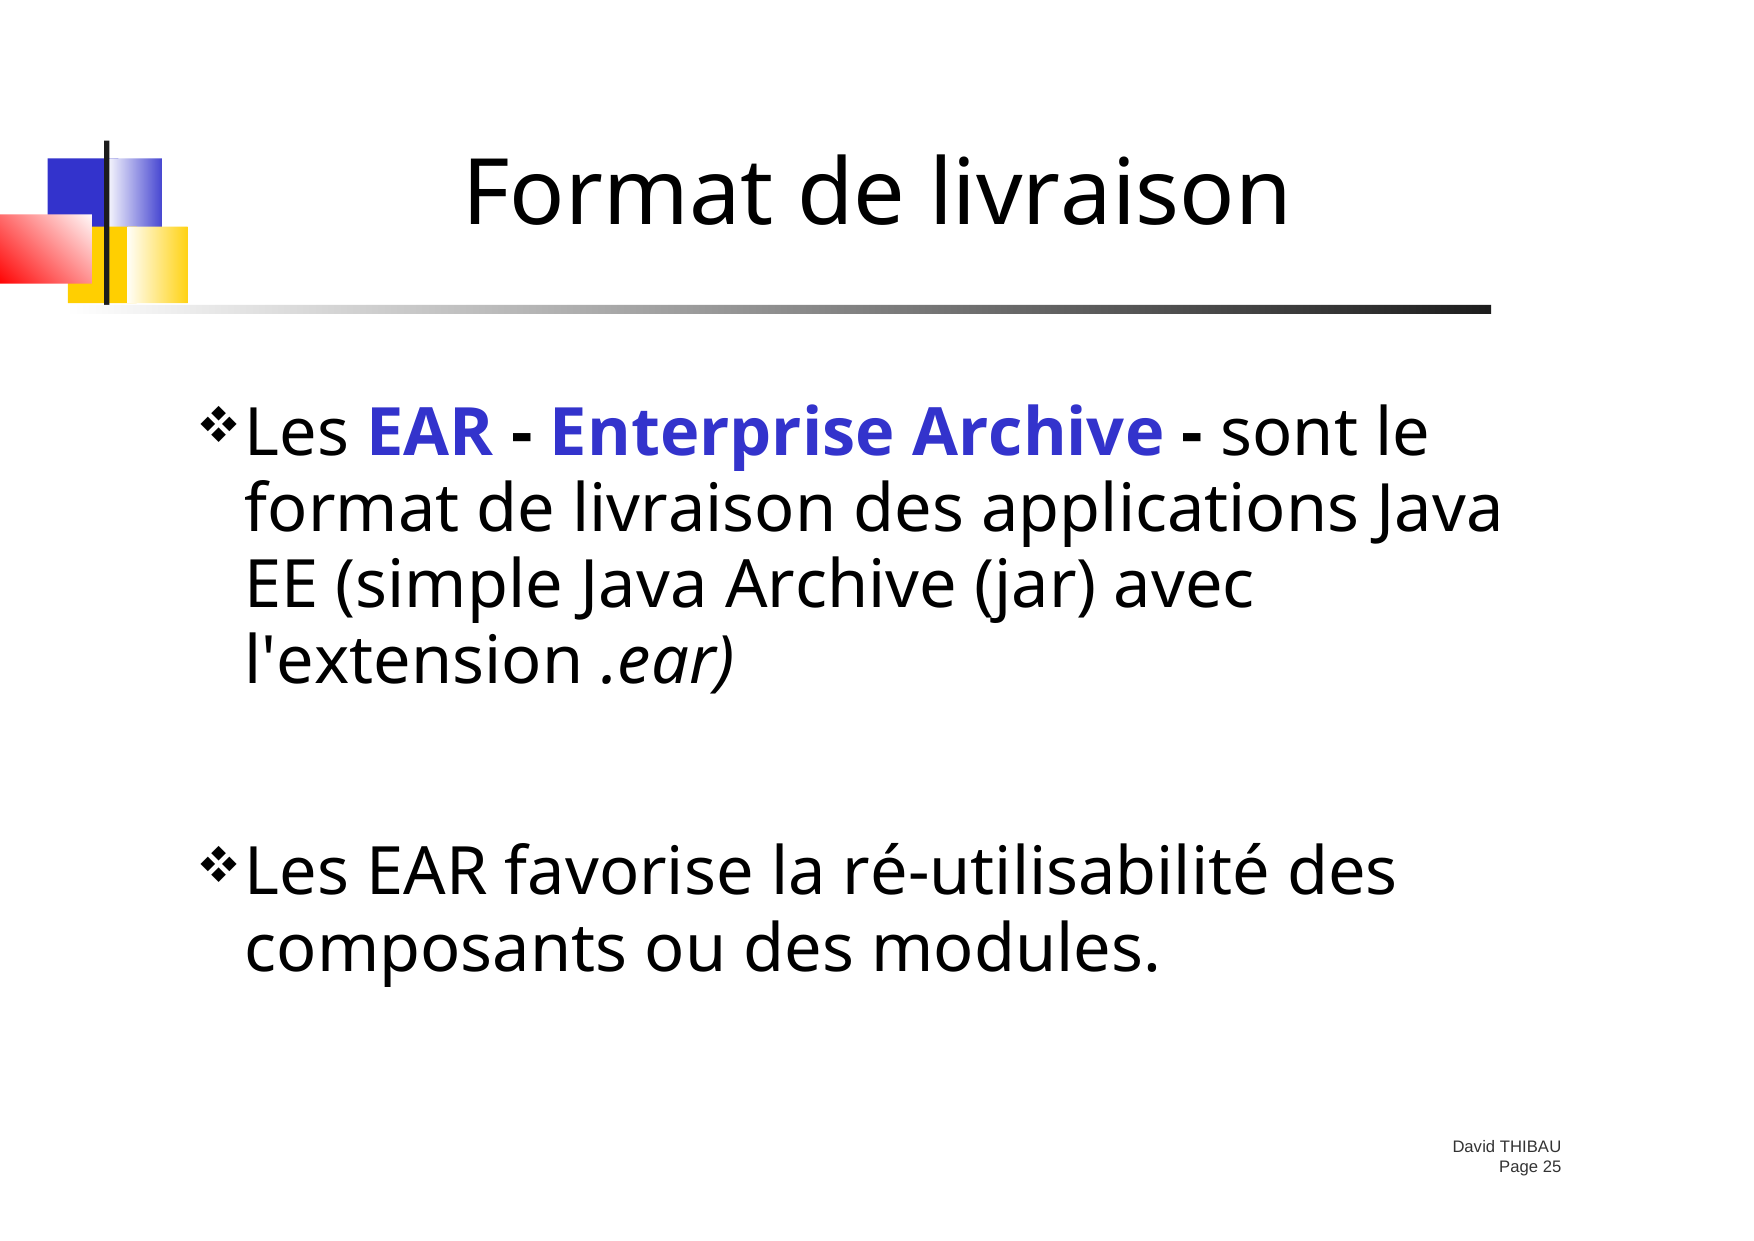

# Format de livraison
Les EAR - Enterprise Archive - sont le format de livraison des applications Java EE (simple Java Archive (jar) avec l'extension .ear)
Les EAR favorise la ré-utilisabilité des composants ou des modules.